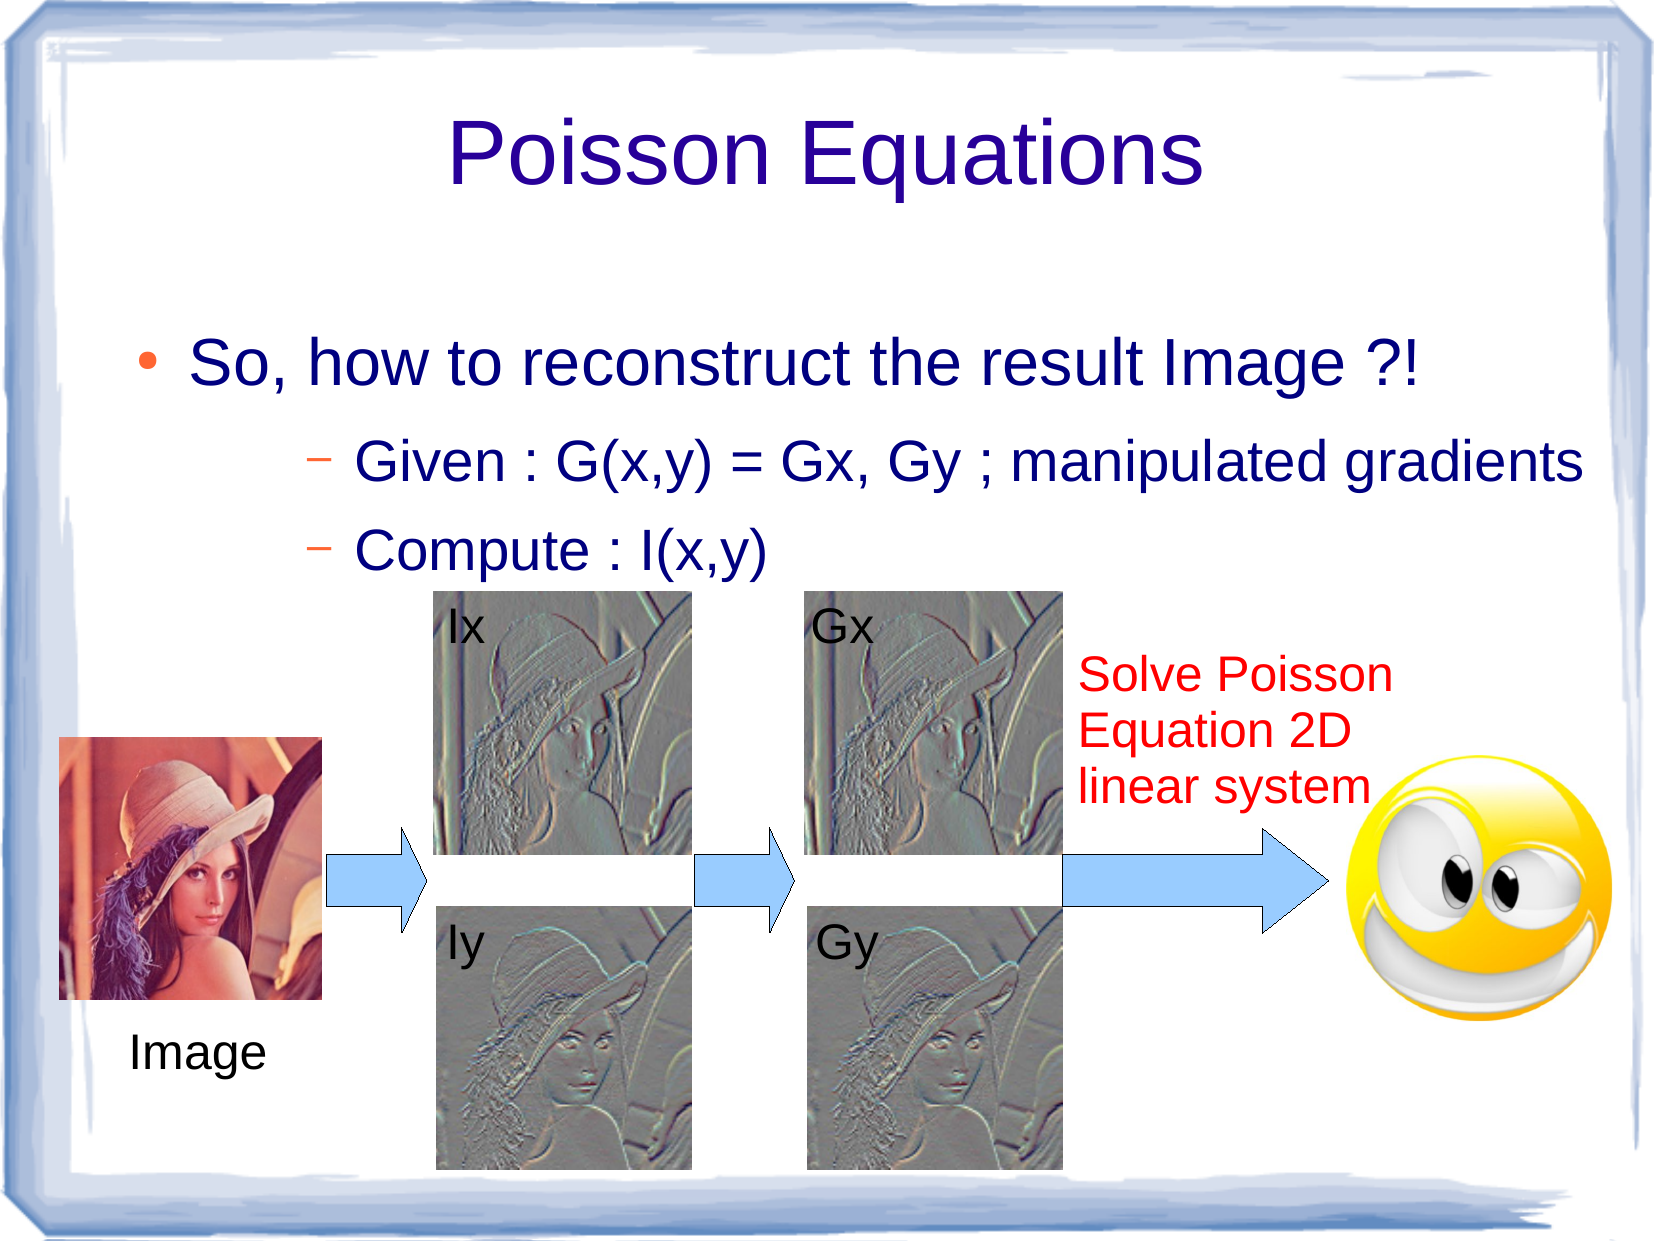

# Poisson Equations
So, how to reconstruct the result Image ?!
Given : G(x,y) = Gx, Gy ; manipulated gradients
Compute : I(x,y)
Ix
Gx
Solve Poisson Equation 2D
linear system
Iy
Gy
Image